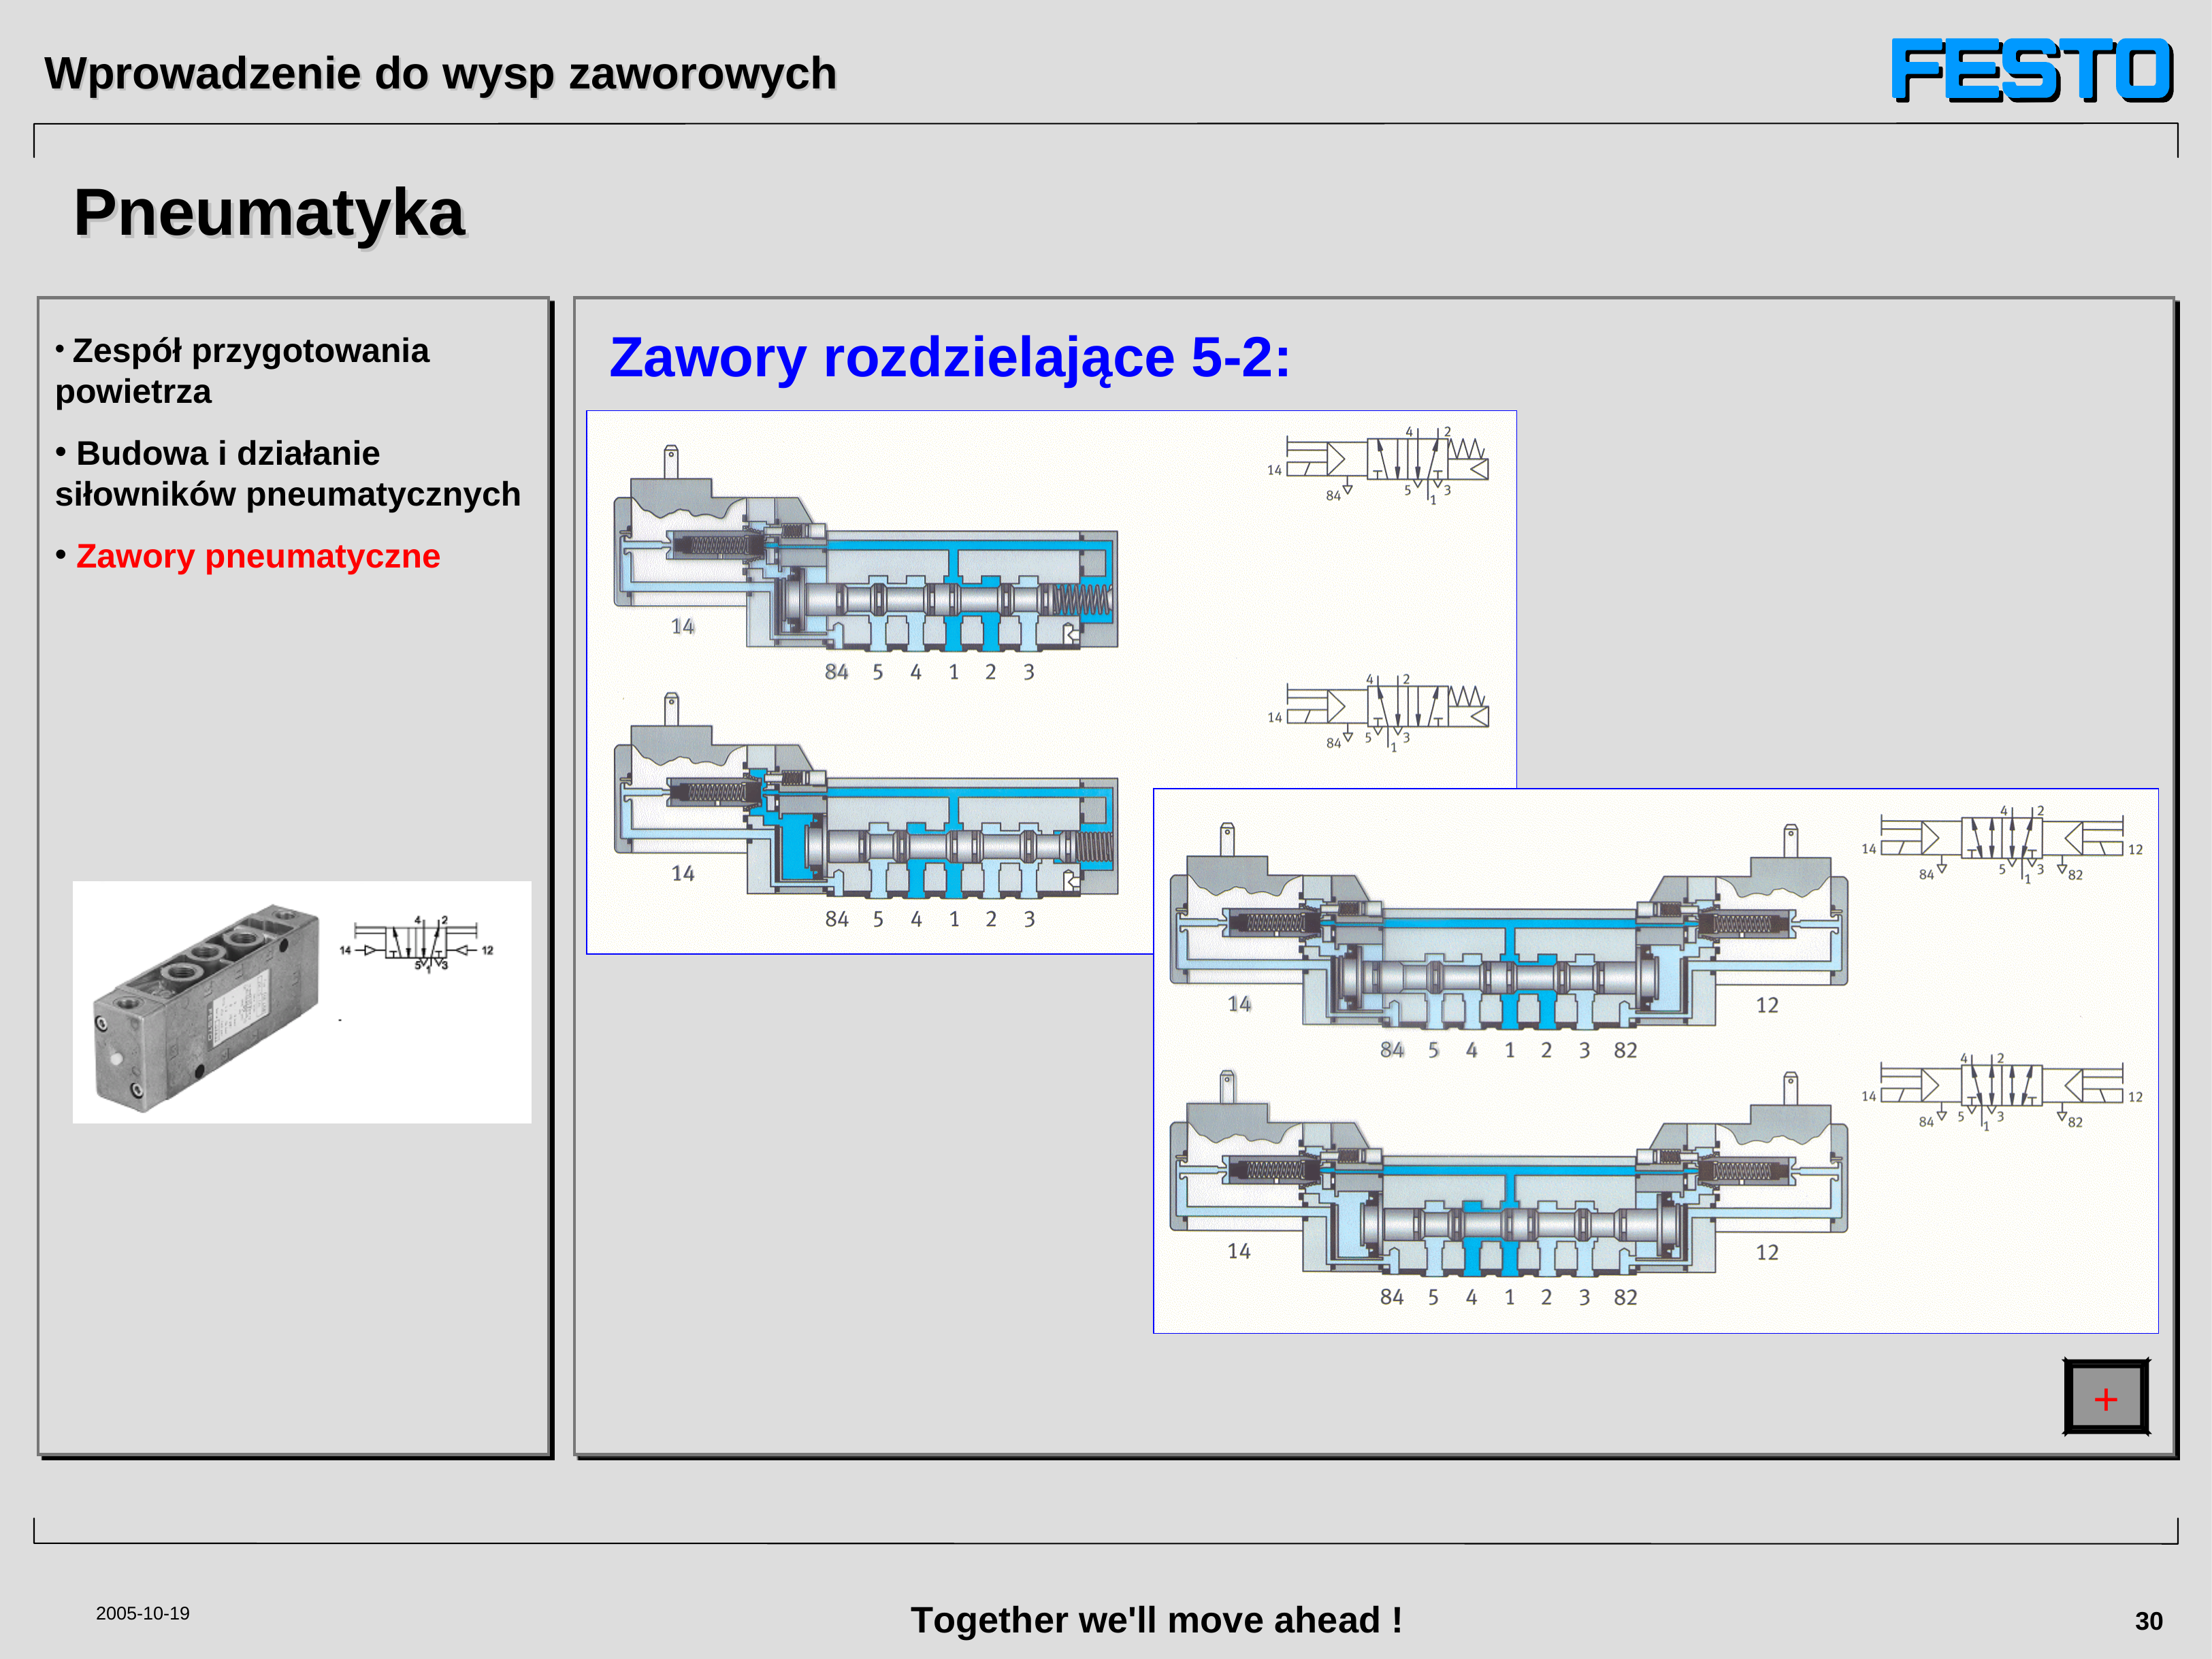

# Pneumatyka
Zawory rozdzielające 5-2:
 Zespół przygotowania powietrza
 Budowa i działanie siłowników pneumatycznych
 Zawory pneumatyczne
+
2005-10-19
Together we'll move ahead !